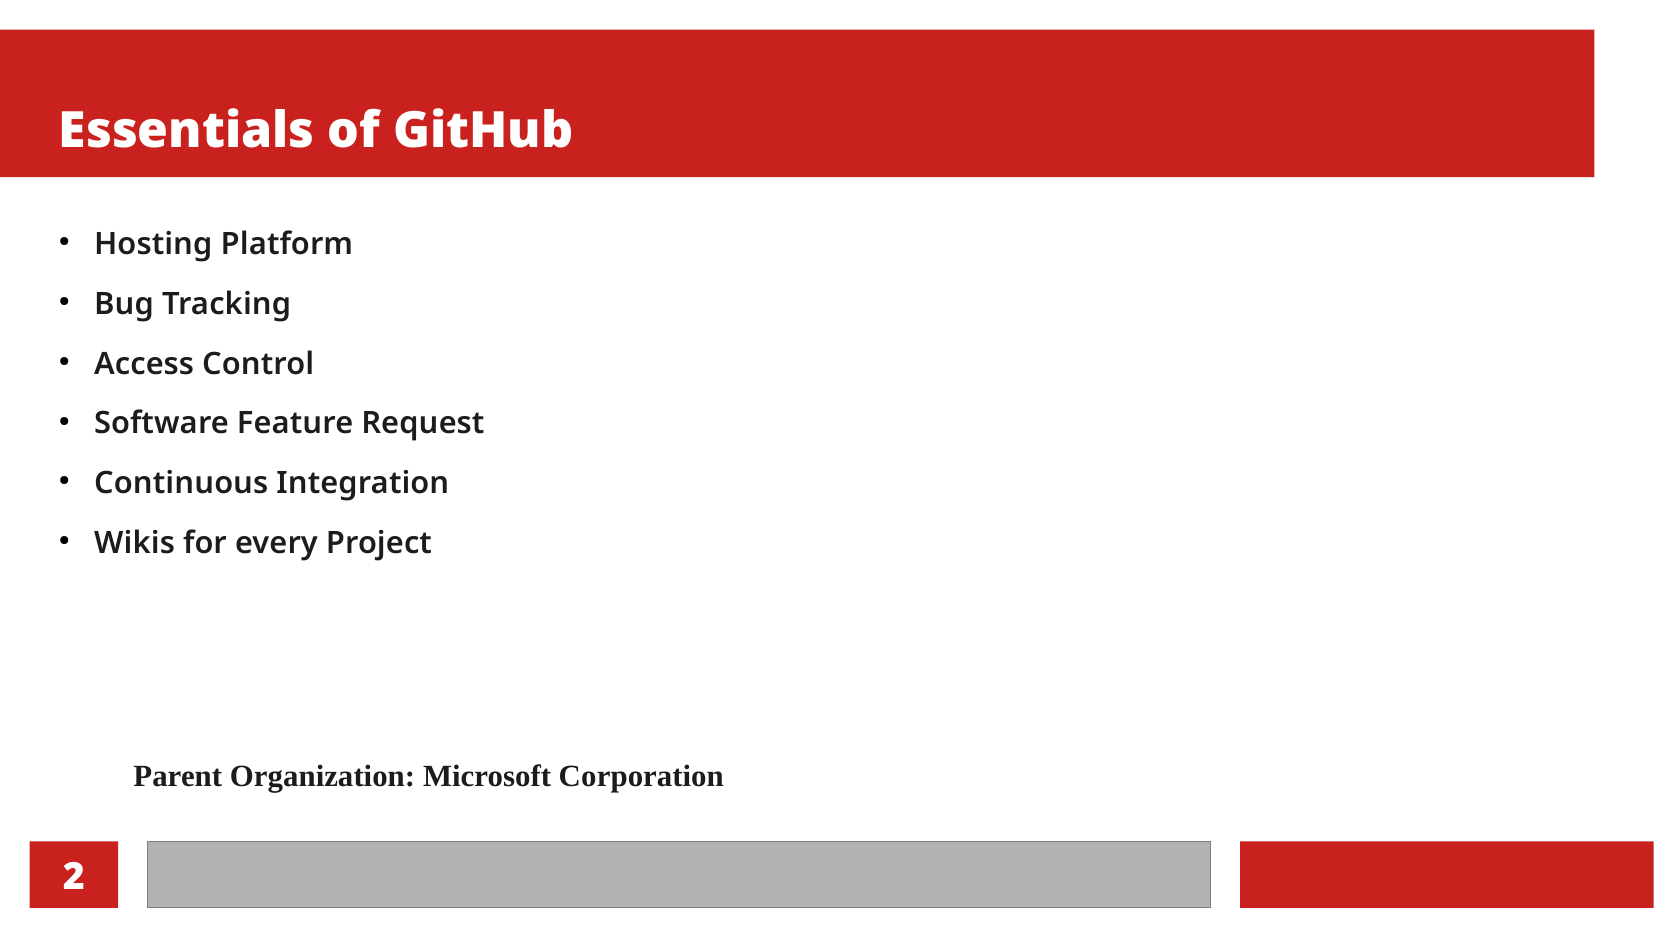

# Essentials of GitHub
Hosting Platform
Bug Tracking
Access Control
Software Feature Request
Continuous Integration
Wikis for every Project
 												Parent Organization: Microsoft Corporation
2